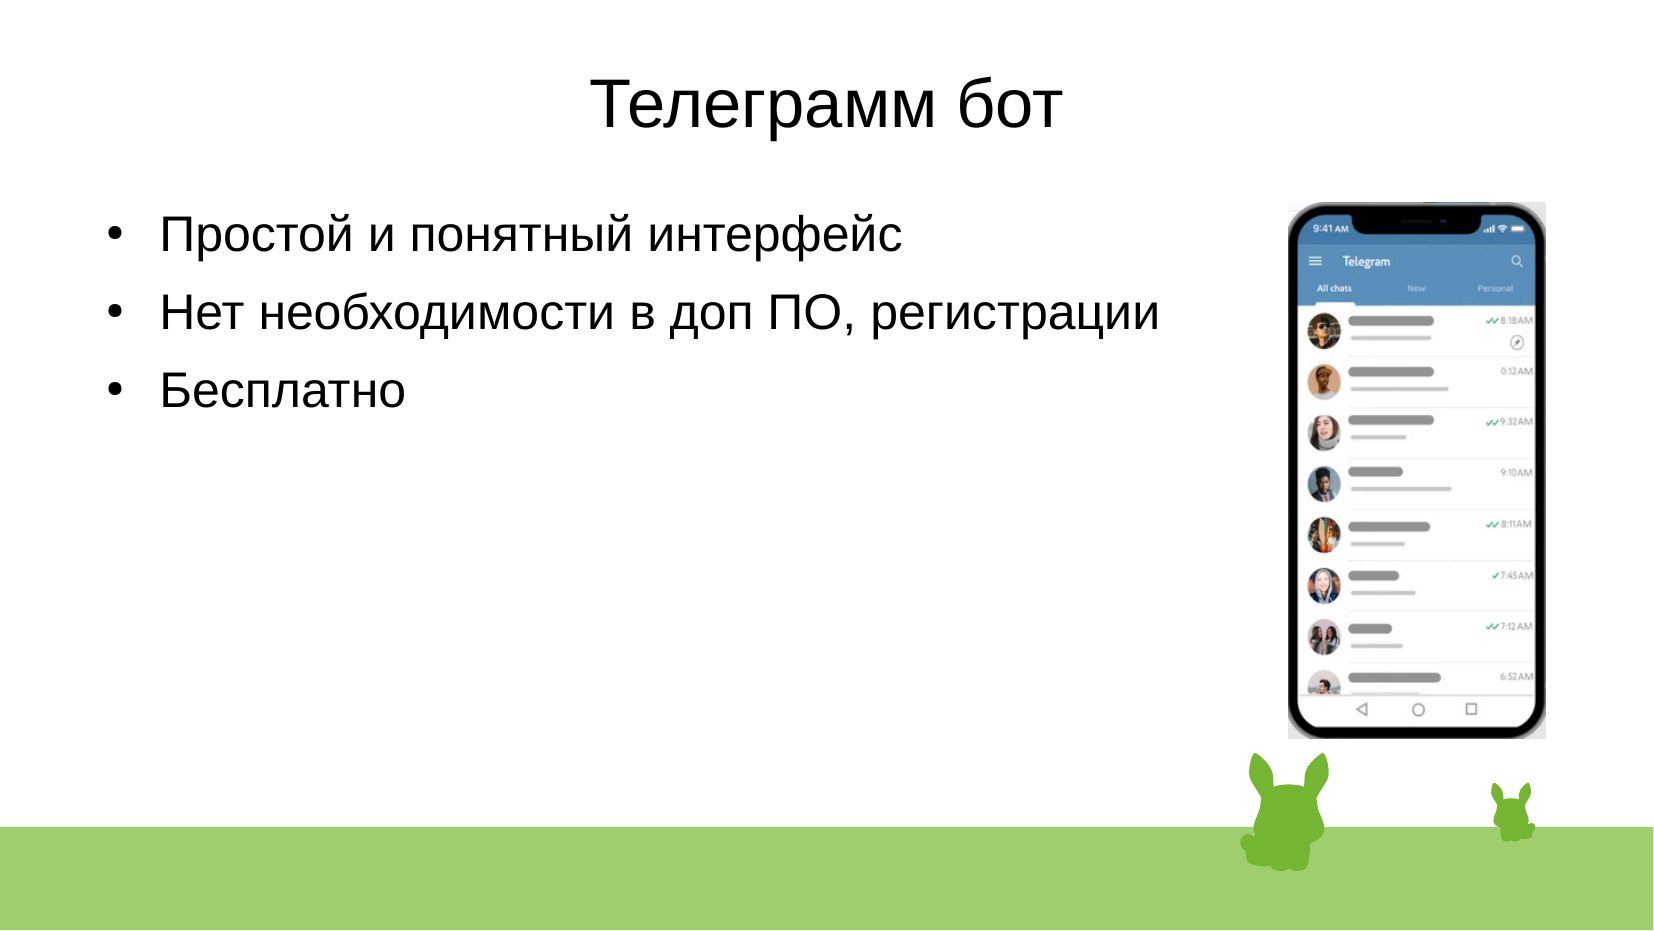

# Телеграмм бот
Простой и понятный интерфейс
Нет необходимости в доп ПО, регистрации
Бесплатно